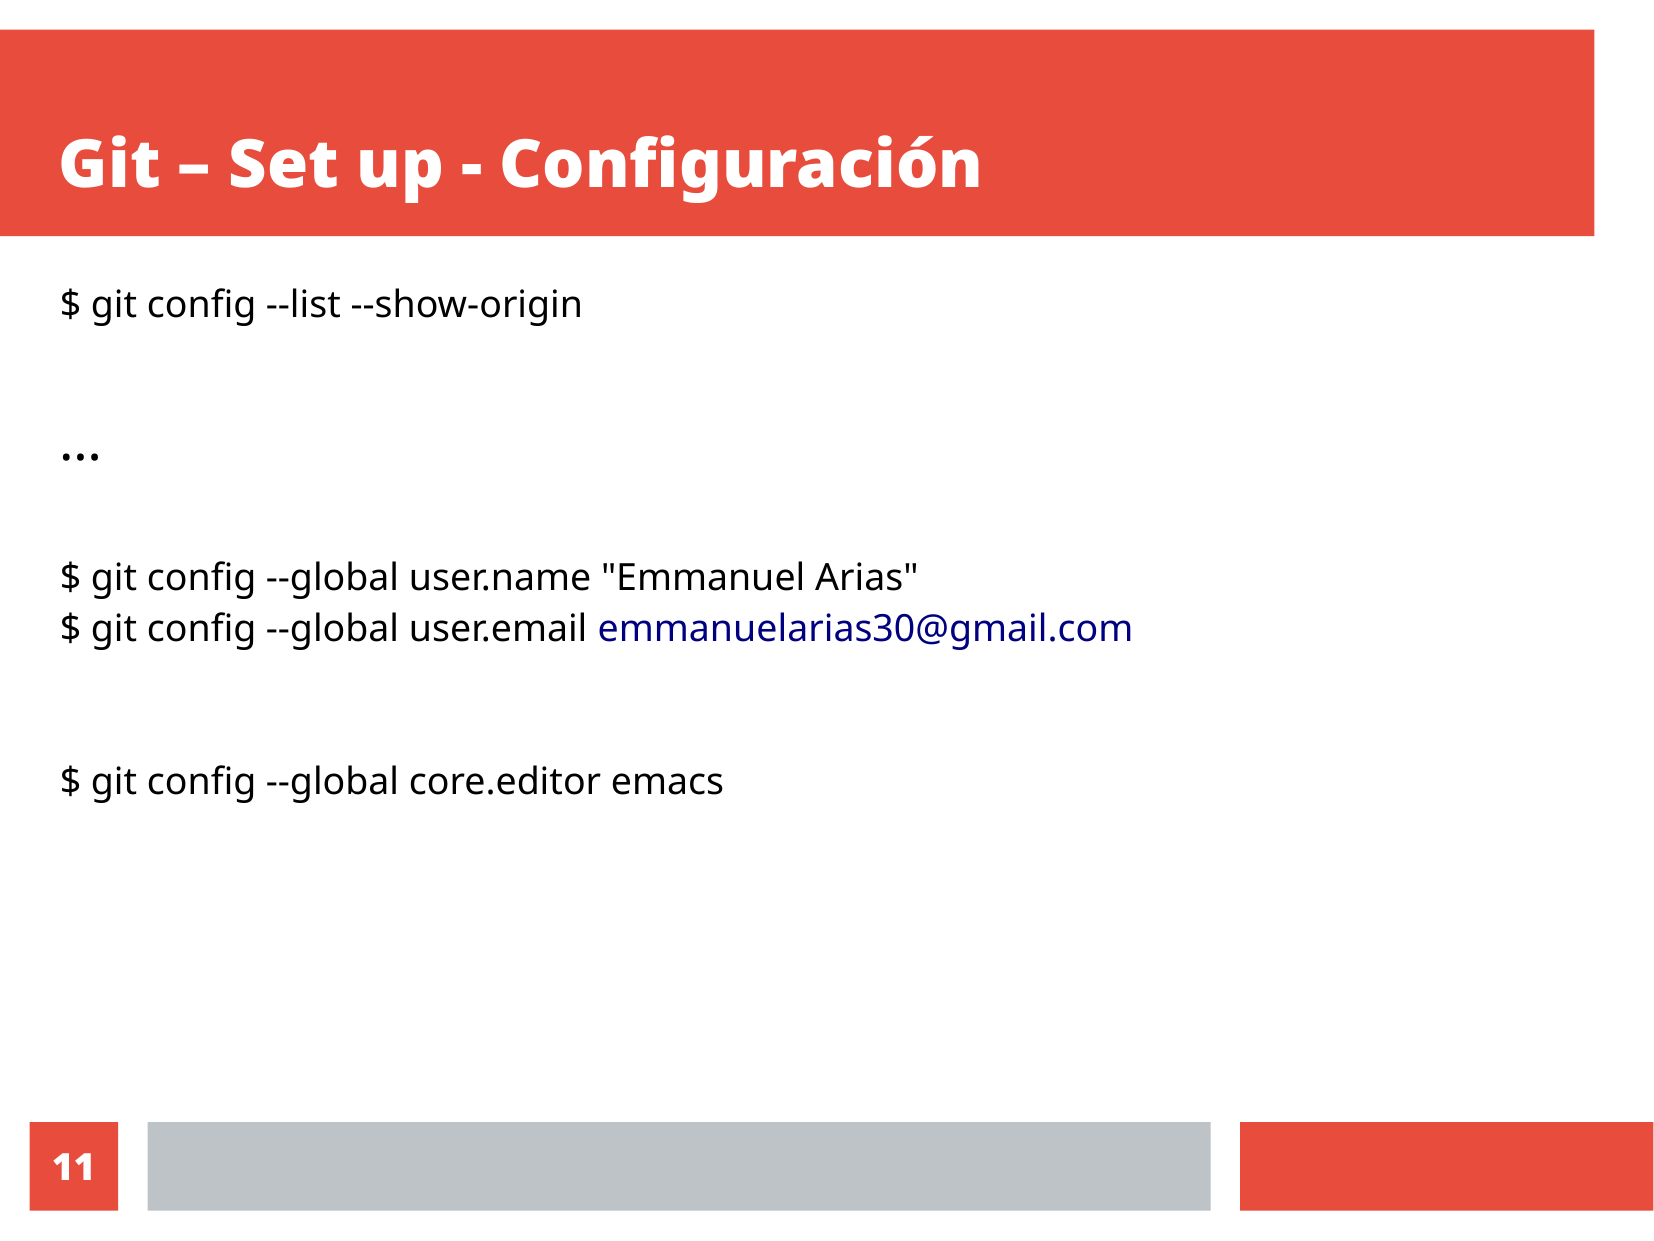

# Git – Set up - Configuración
$ git config --list --show-origin
…
$ git config --global user.name "Emmanuel Arias"
$ git config --global user.email emmanuelarias30@gmail.com
$ git config --global core.editor emacs
11